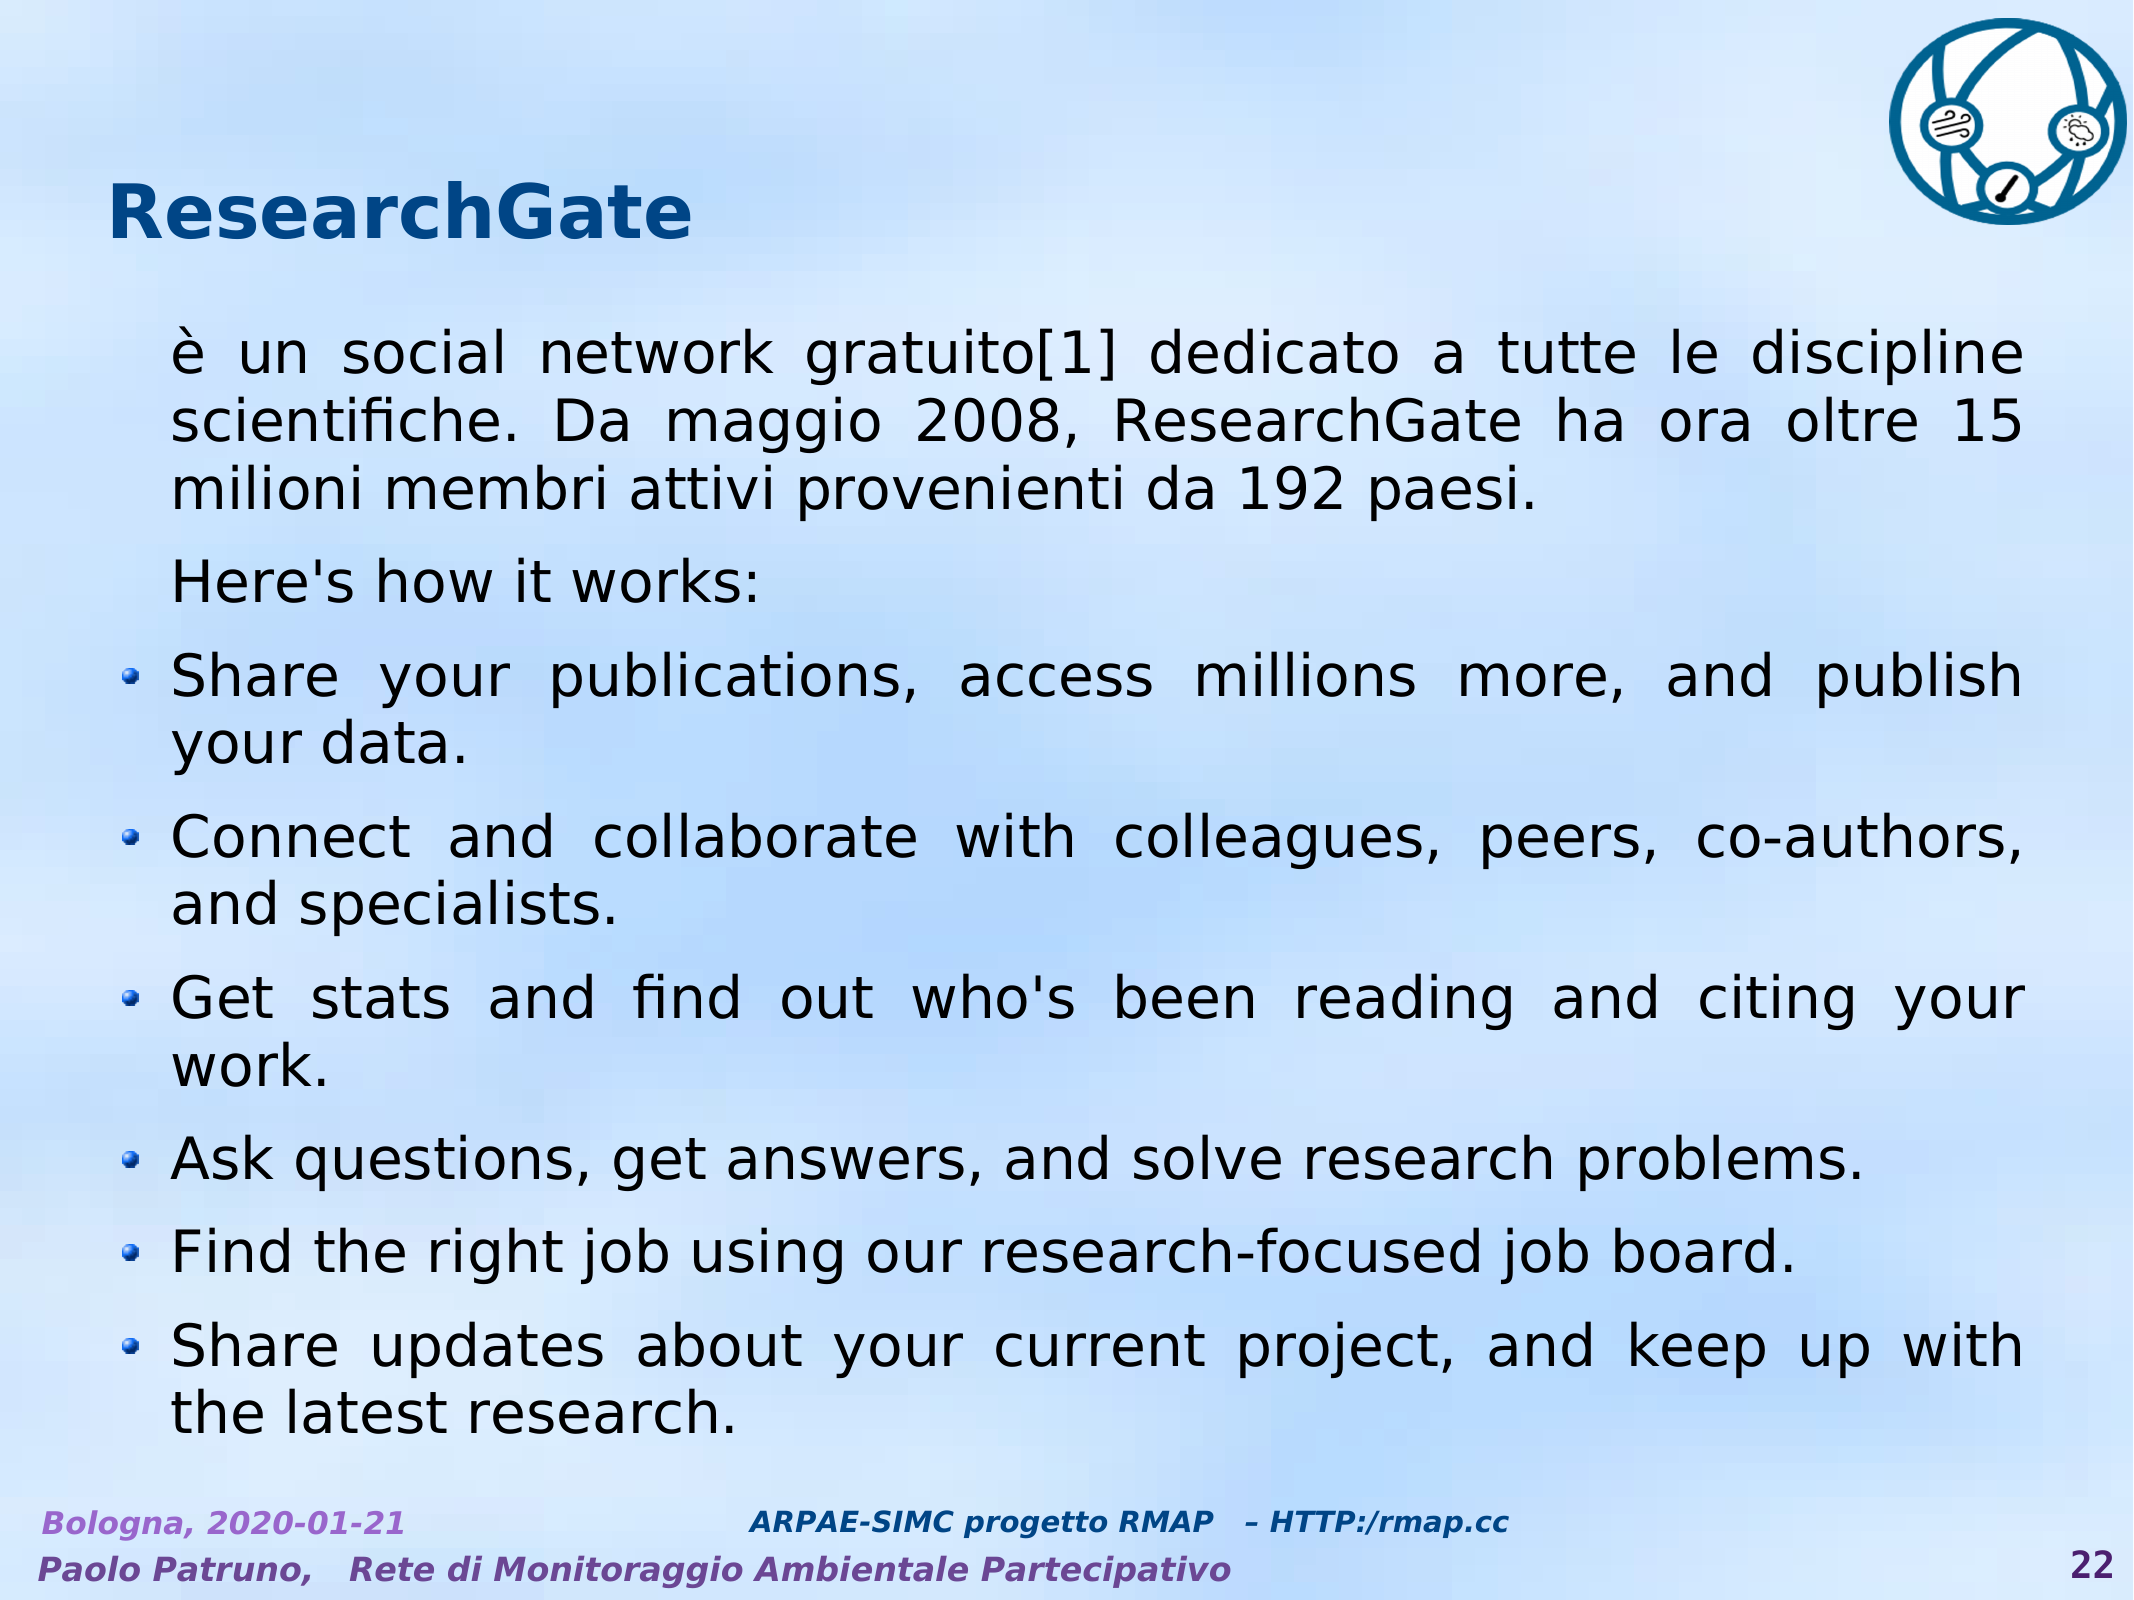

# ResearchGate
è un social network gratuito[1] dedicato a tutte le discipline scientifiche. Da maggio 2008, ResearchGate ha ora oltre 15 milioni membri attivi provenienti da 192 paesi.
Here's how it works:
Share your publications, access millions more, and publish your data.
Connect and collaborate with colleagues, peers, co-authors, and specialists.
Get stats and find out who's been reading and citing your work.
Ask questions, get answers, and solve research problems.
Find the right job using our research-focused job board.
Share updates about your current project, and keep up with the latest research.